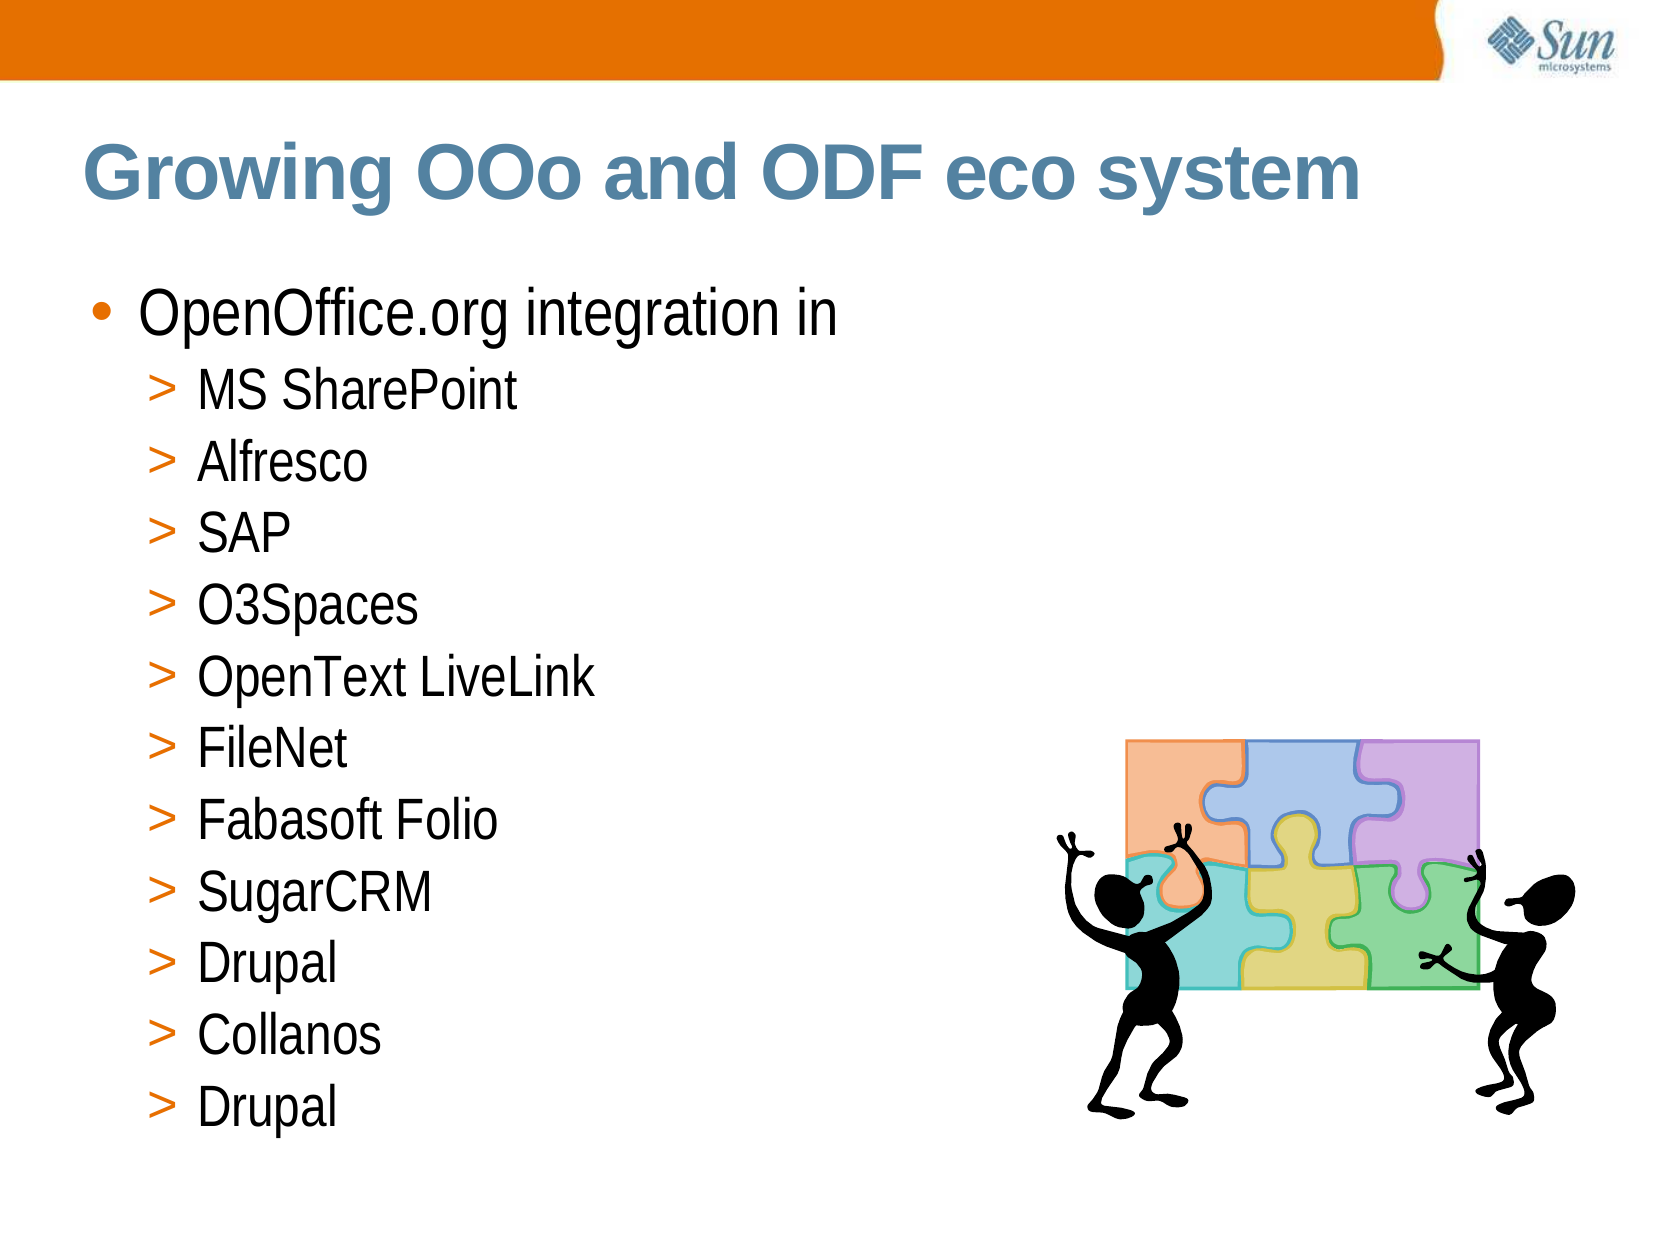

# Growing OOo and ODF eco system
OpenOffice.org integration in
MS SharePoint
Alfresco
SAP
O3Spaces
OpenText LiveLink
FileNet
Fabasoft Folio
SugarCRM
Drupal
Collanos
Drupal